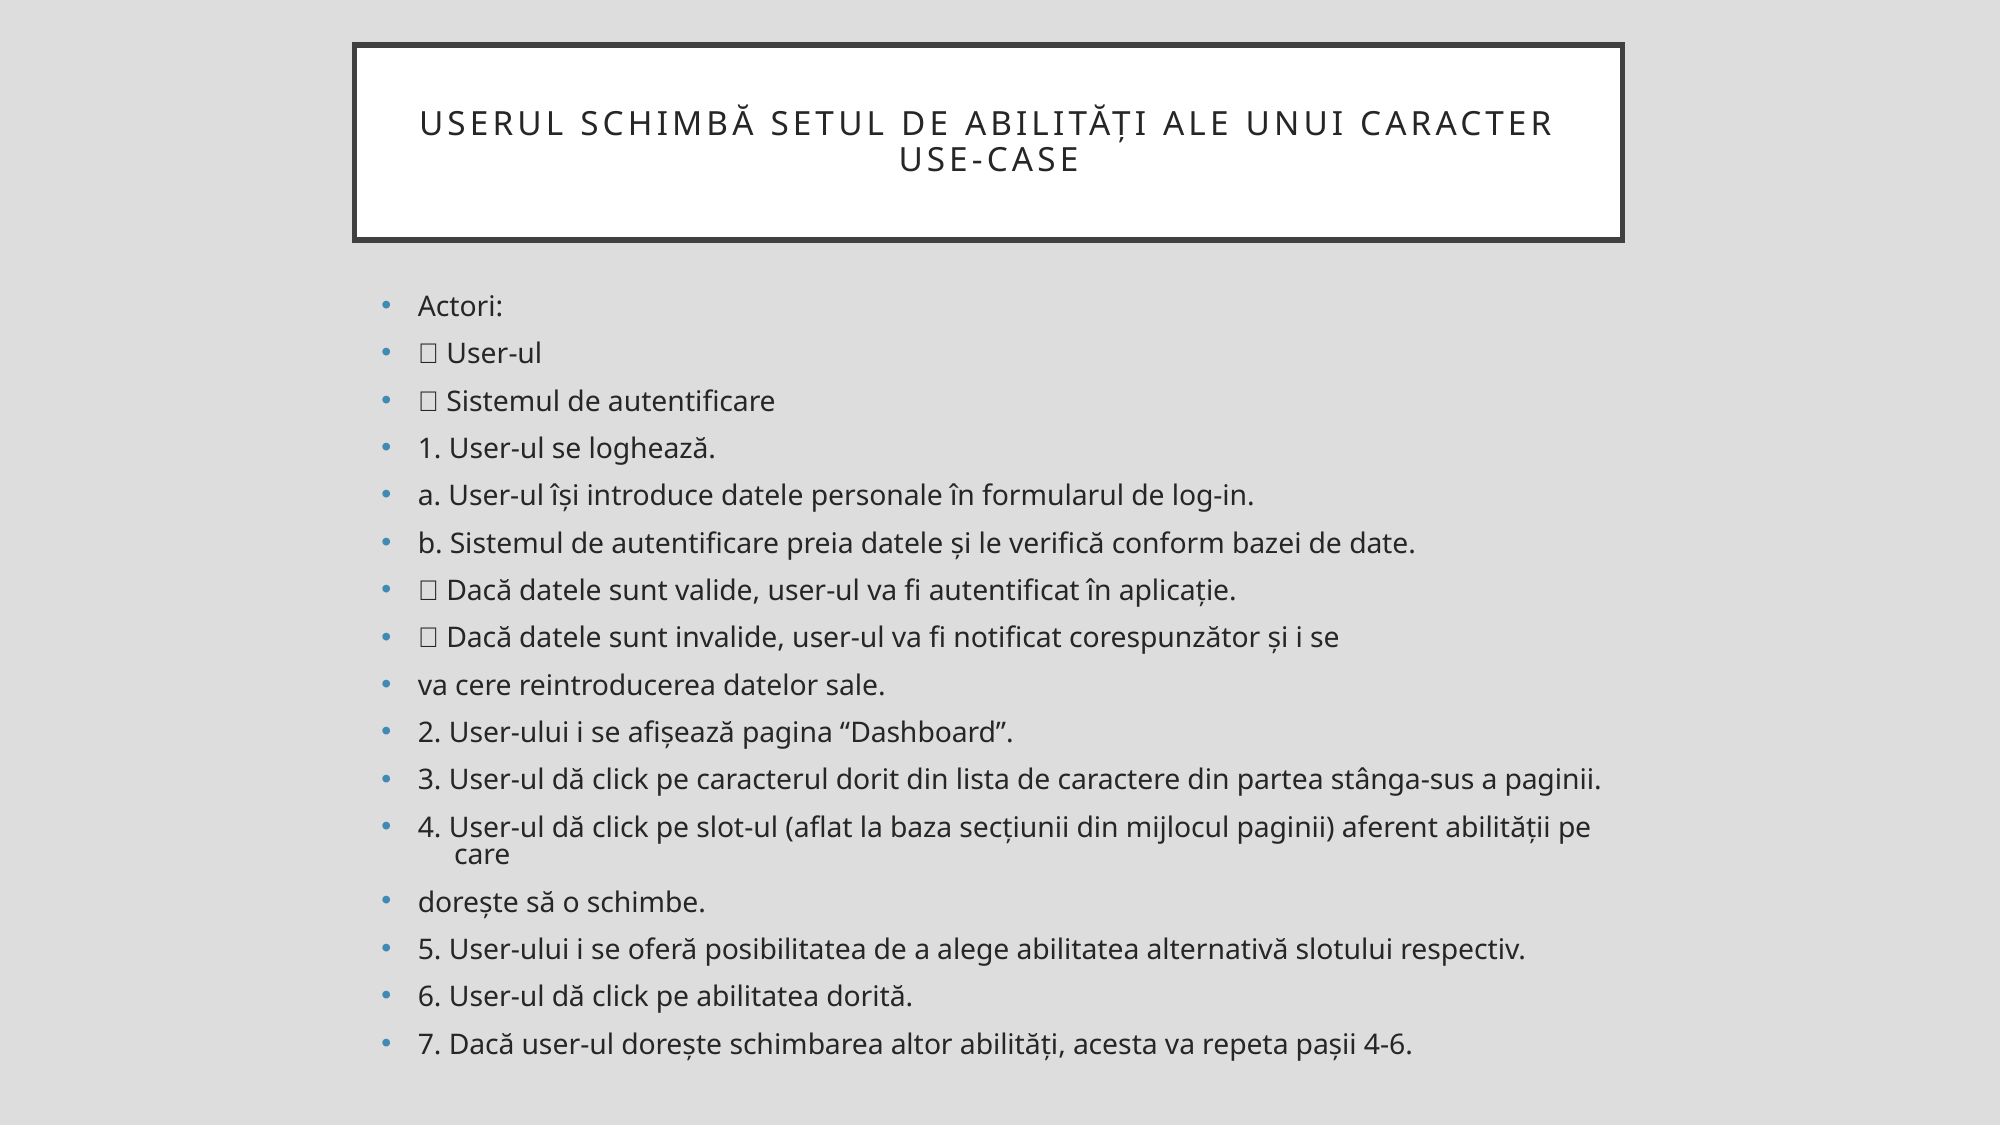

# Userul schimbă setul de abilități ale unui caracter Use-Case
Actori:
 User-ul
 Sistemul de autentificare
1. User-ul se loghează.
a. User-ul își introduce datele personale în formularul de log-in.
b. Sistemul de autentificare preia datele și le verifică conform bazei de date.
 Dacă datele sunt valide, user-ul va fi autentificat în aplicație.
 Dacă datele sunt invalide, user-ul va fi notificat corespunzător și i se
va cere reintroducerea datelor sale.
2. User-ului i se afișează pagina “Dashboard”.
3. User-ul dă click pe caracterul dorit din lista de caractere din partea stânga-sus a paginii.
4. User-ul dă click pe slot-ul (aflat la baza secțiunii din mijlocul paginii) aferent abilității pe care
dorește să o schimbe.
5. User-ului i se oferă posibilitatea de a alege abilitatea alternativă slotului respectiv.
6. User-ul dă click pe abilitatea dorită.
7. Dacă user-ul dorește schimbarea altor abilități, acesta va repeta pașii 4-6.